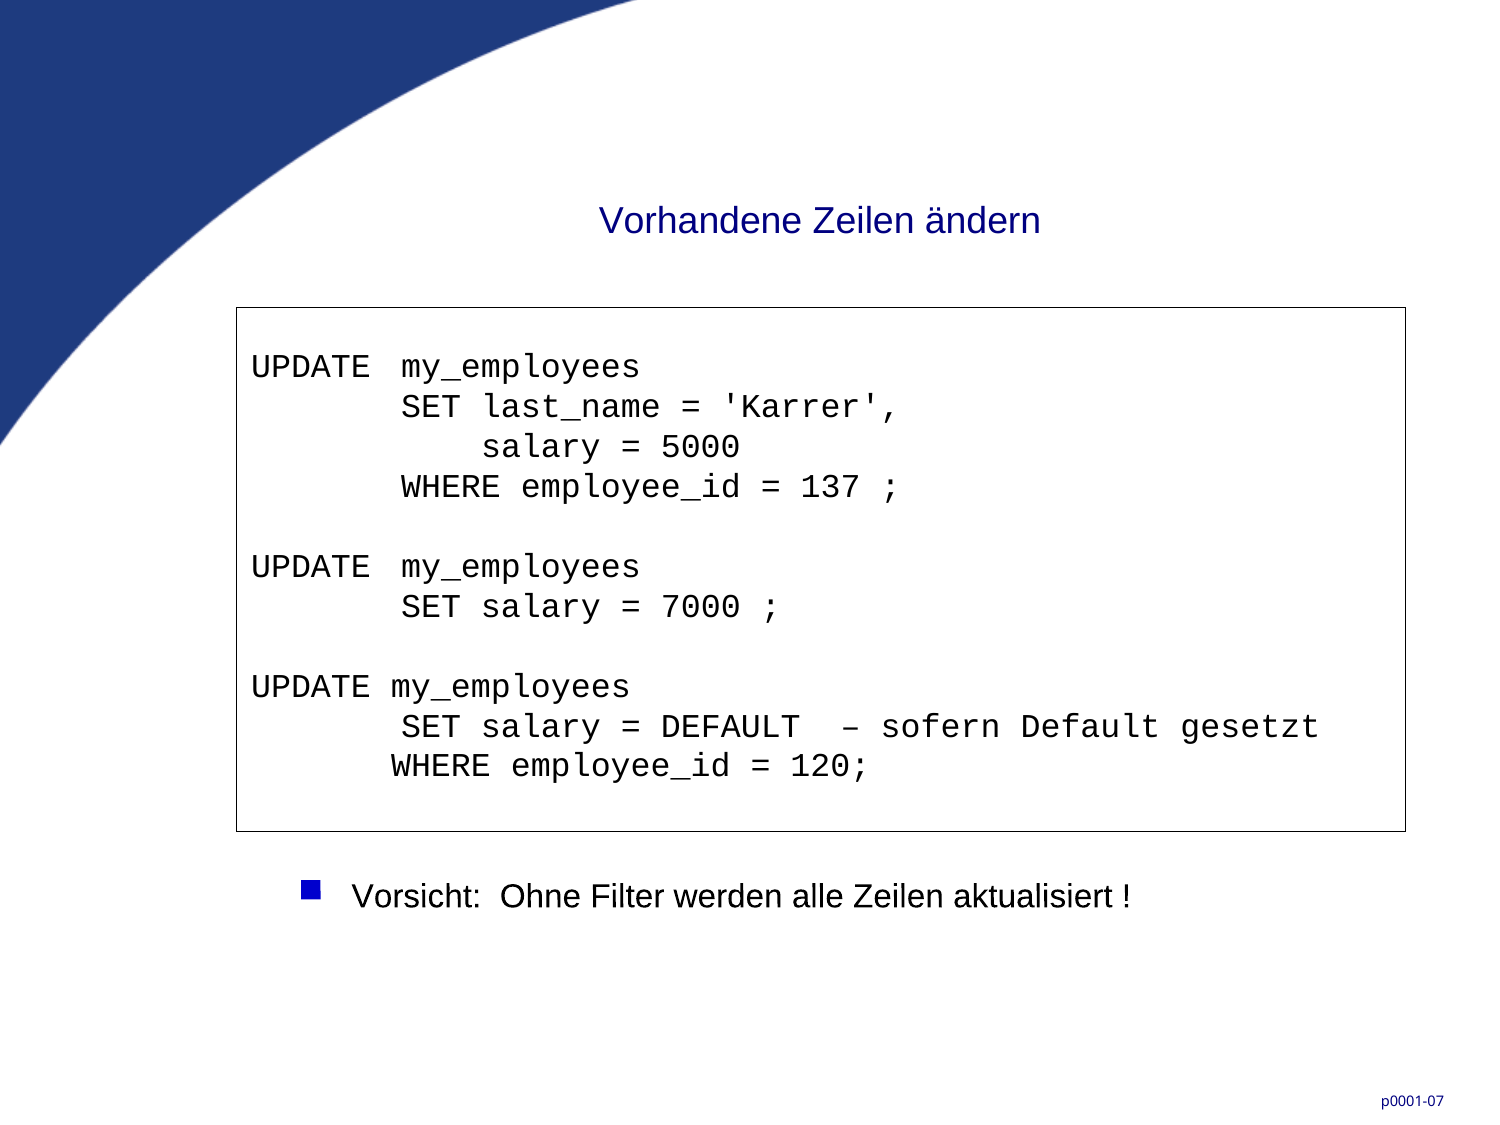

# Vorhandene Zeilen ändern
UPDATE 	my_employees
 	SET last_name = 'Karrer',
	 salary = 5000
	WHERE employee_id = 137 ;
UPDATE 	my_employees
 	SET salary = 7000 ;
UPDATE my_employees
	SET salary = DEFAULT – sofern Default gesetzt
 WHERE employee_id = 120;
Vorsicht: Ohne Filter werden alle Zeilen aktualisiert !